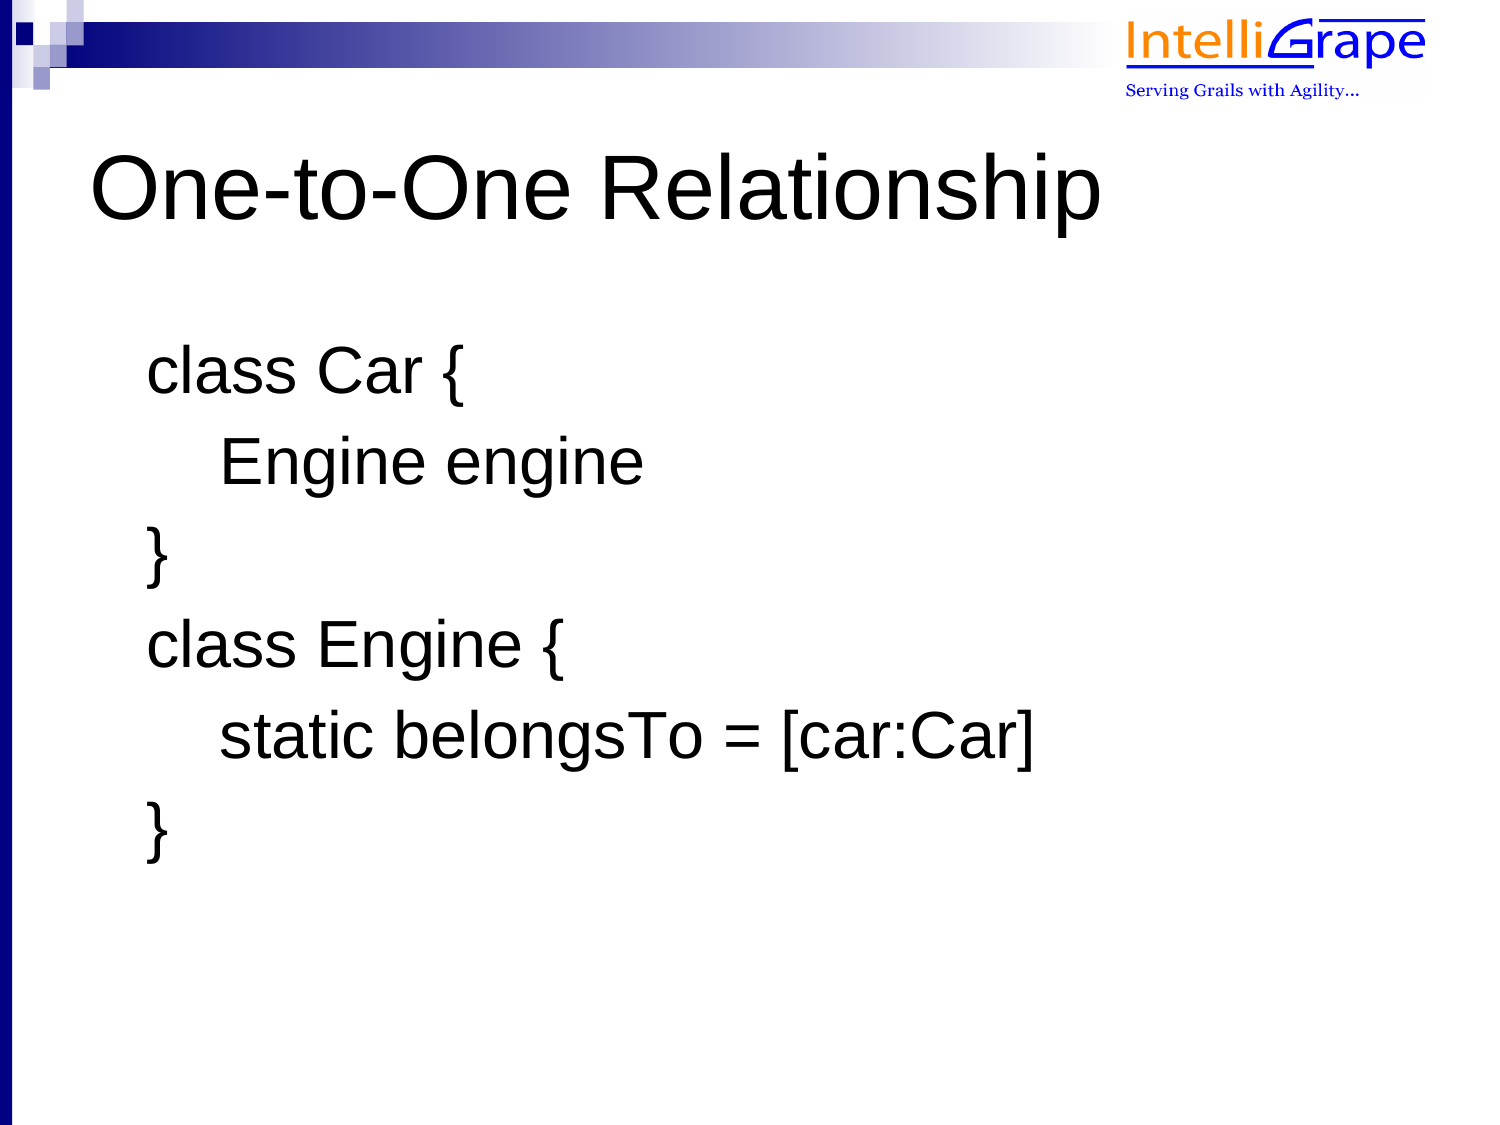

# One-to-One Relationship
class Car {
 Engine engine
}
class Engine {
 static belongsTo = [car:Car]
}